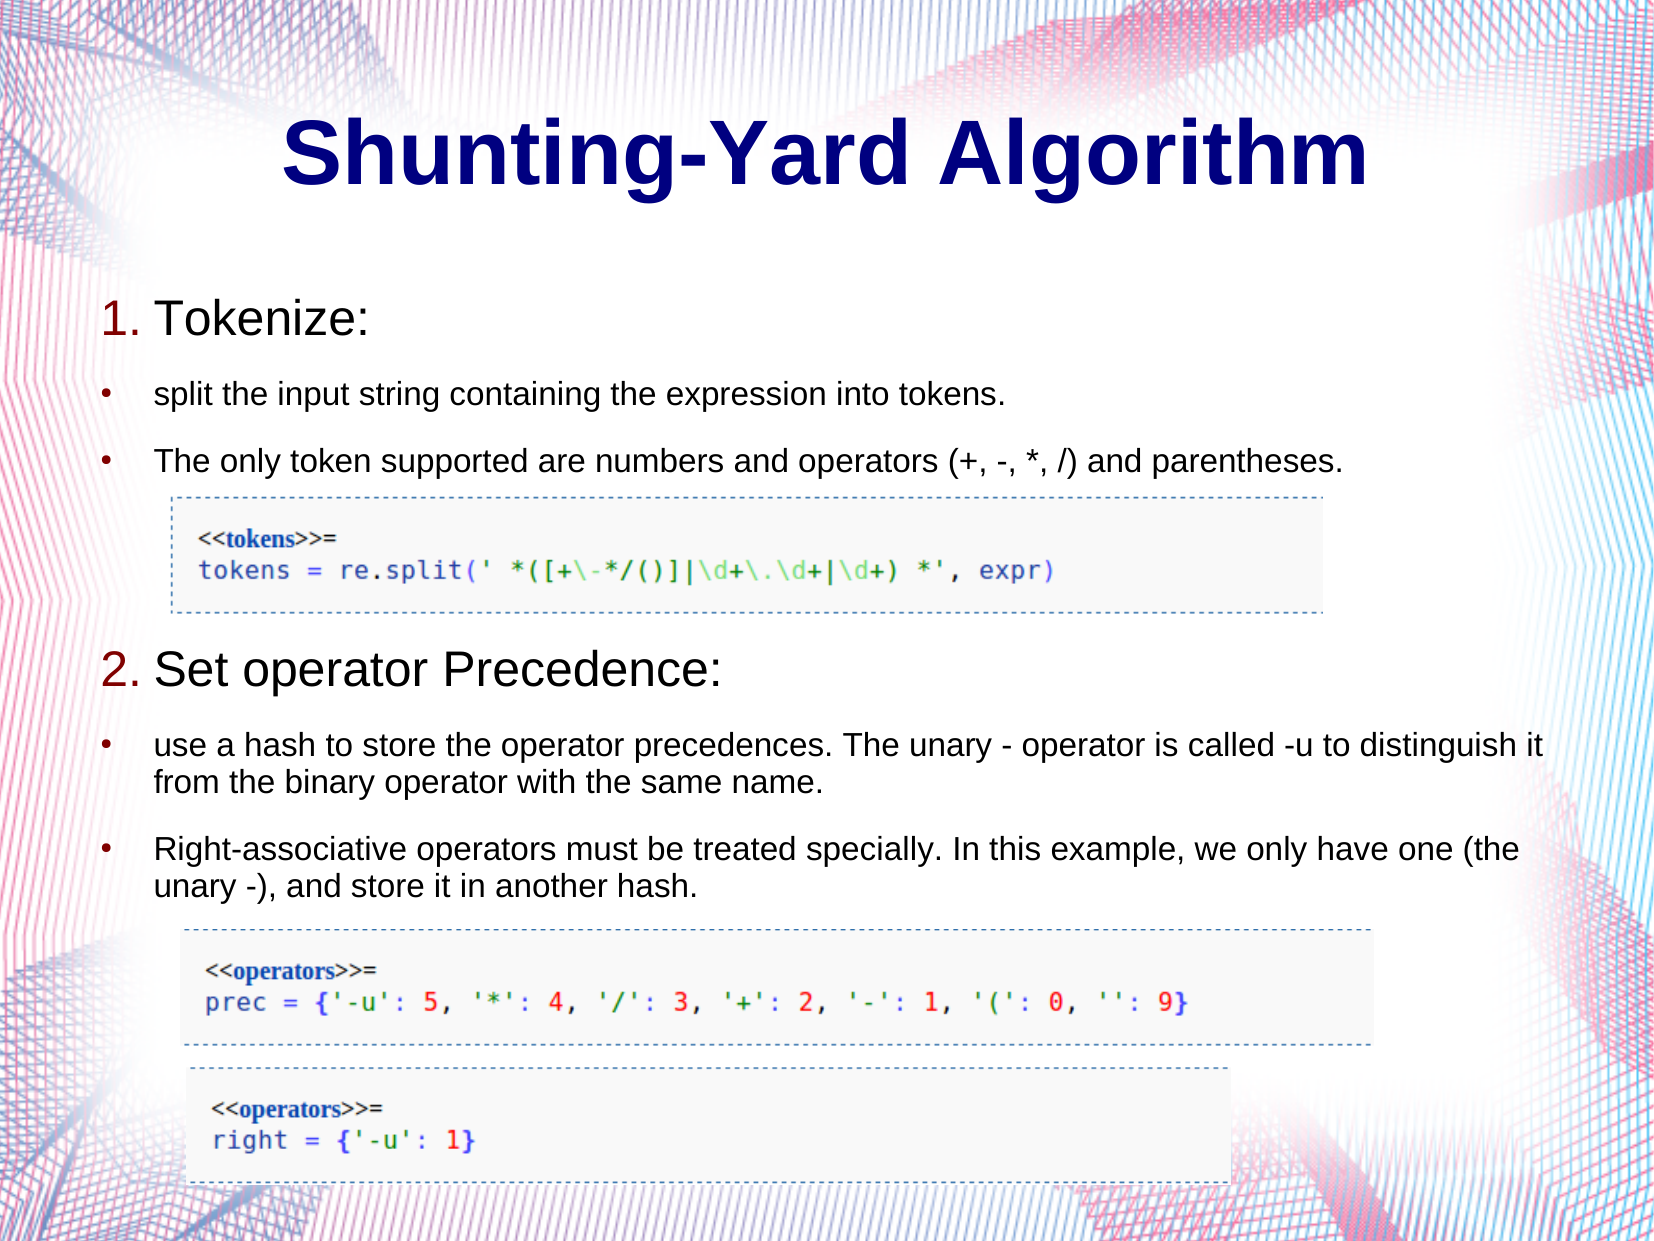

# Shunting-Yard Algorithm
Tokenize:
split the input string containing the expression into tokens.
The only token supported are numbers and operators (+, -, *, /) and parentheses.
Set operator Precedence:
use a hash to store the operator precedences. The unary - operator is called -u to distinguish it from the binary operator with the same name.
Right-associative operators must be treated specially. In this example, we only have one (the unary -), and store it in another hash.